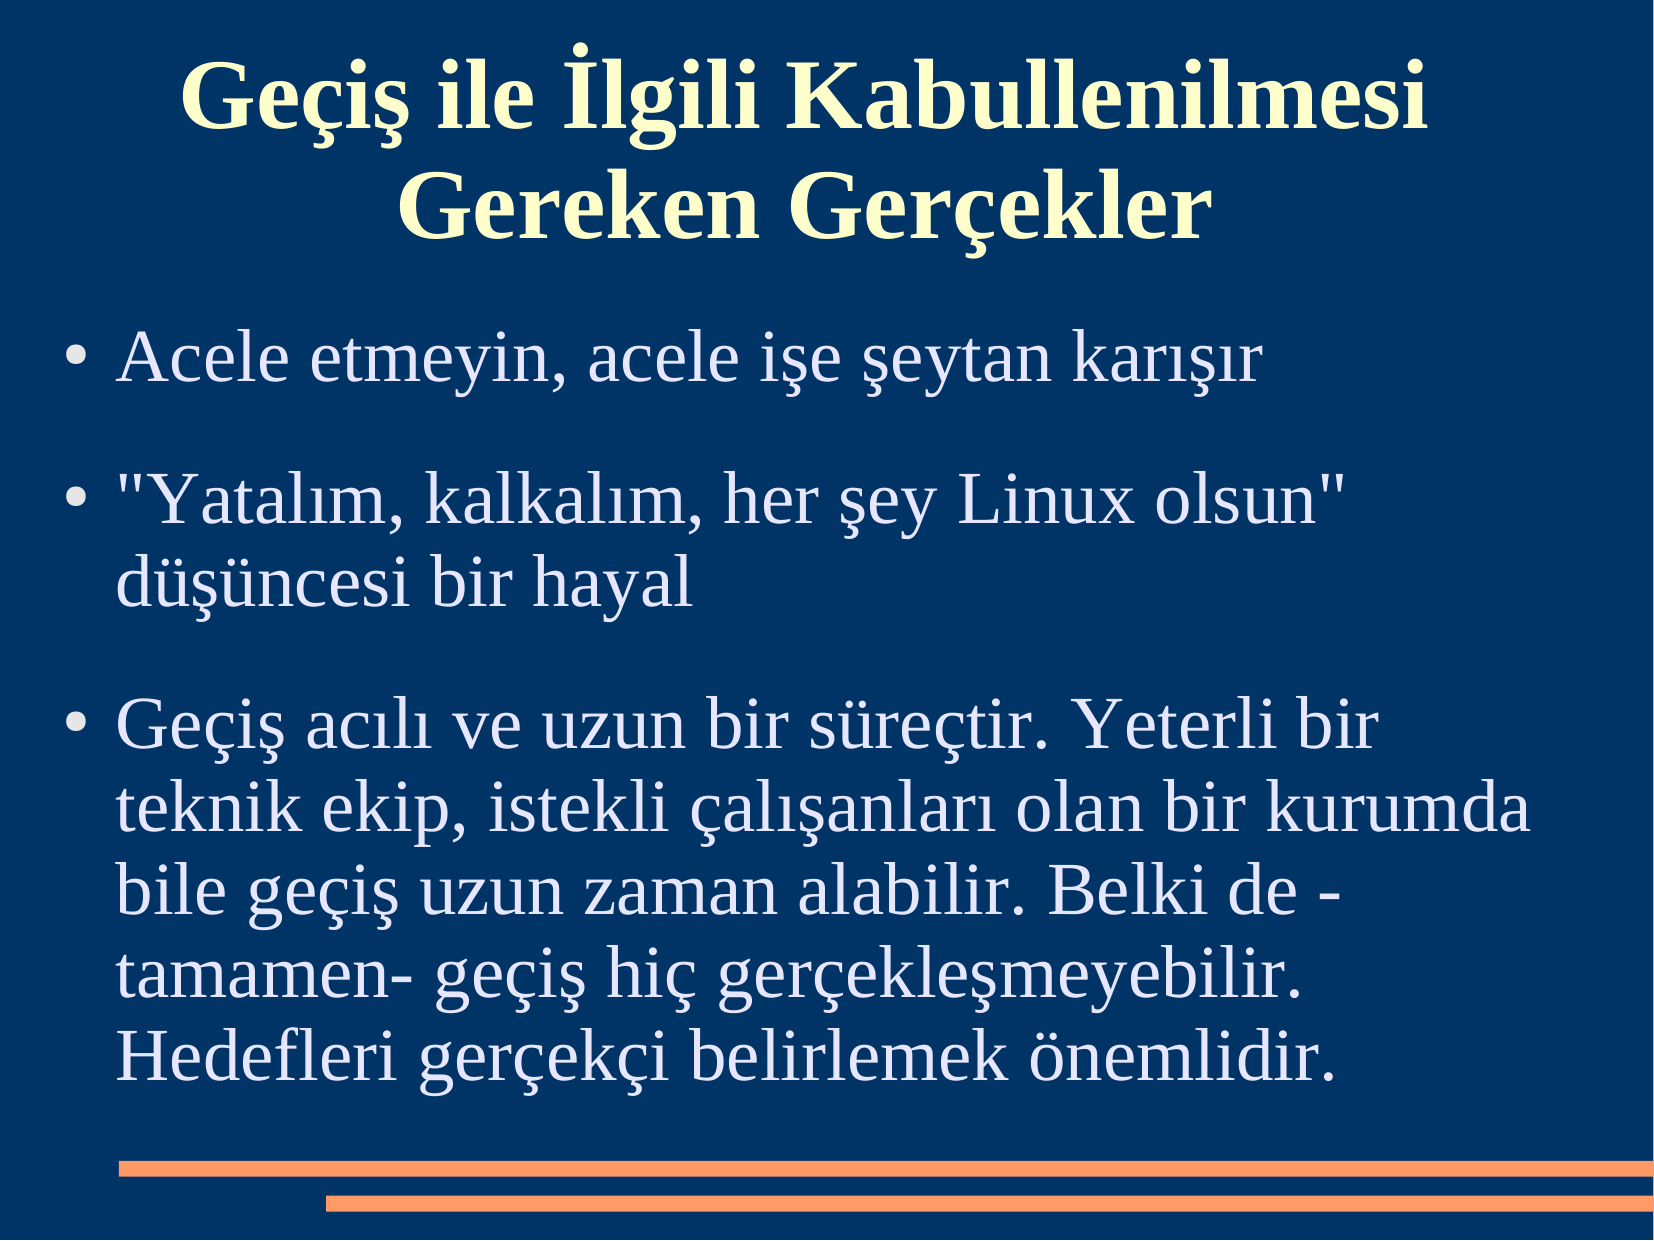

# Geçiş ile İlgili Kabullenilmesi Gereken Gerçekler
Acele etmeyin, acele işe şeytan karışır
"Yatalım, kalkalım, her şey Linux olsun" düşüncesi bir hayal
Geçiş acılı ve uzun bir süreçtir. Yeterli bir teknik ekip, istekli çalışanları olan bir kurumda bile geçiş uzun zaman alabilir. Belki de -tamamen- geçiş hiç gerçekleşmeyebilir. Hedefleri gerçekçi belirlemek önemlidir.